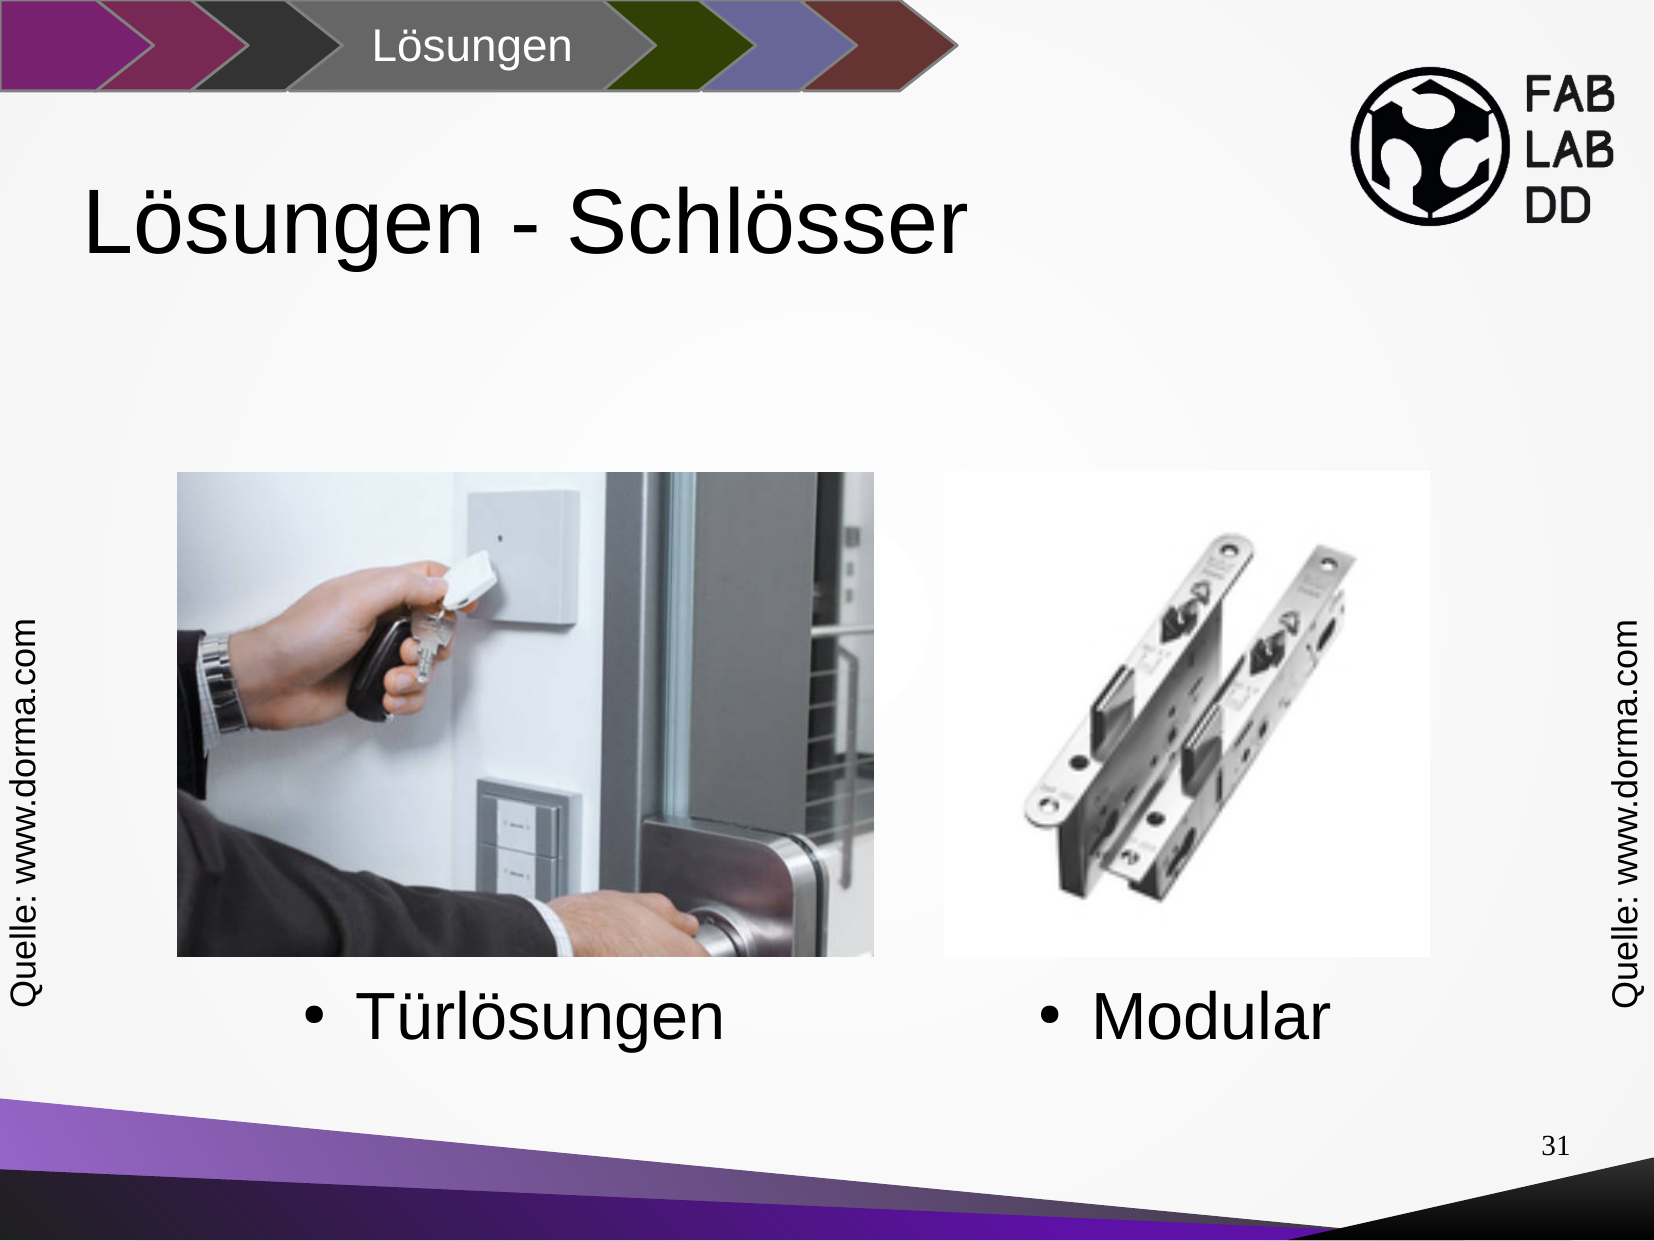

Lösungen
# Lösungen - Schlösser
Quelle: www.dorma.com
Quelle: www.dorma.com
Türlösungen
Modular